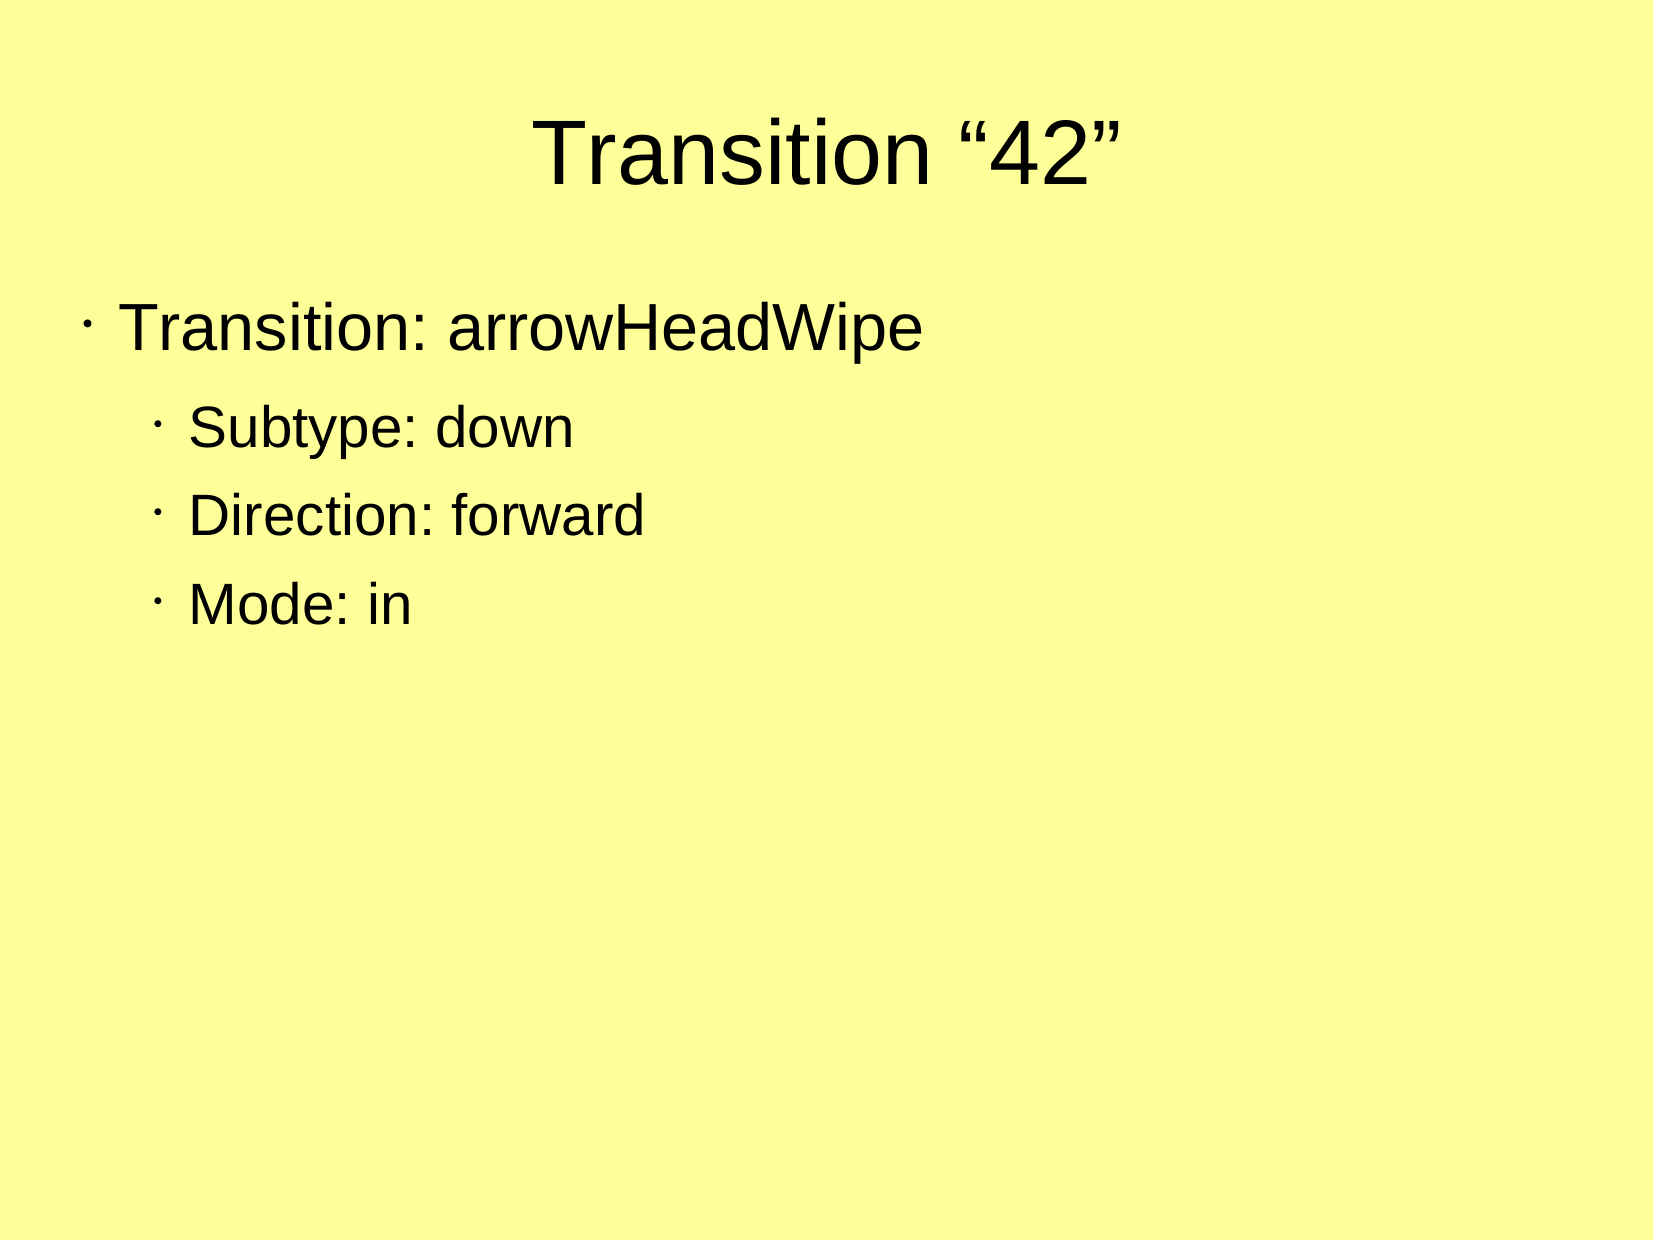

# Transition “42”
Transition: arrowHeadWipe
Subtype: down
Direction: forward
Mode: in